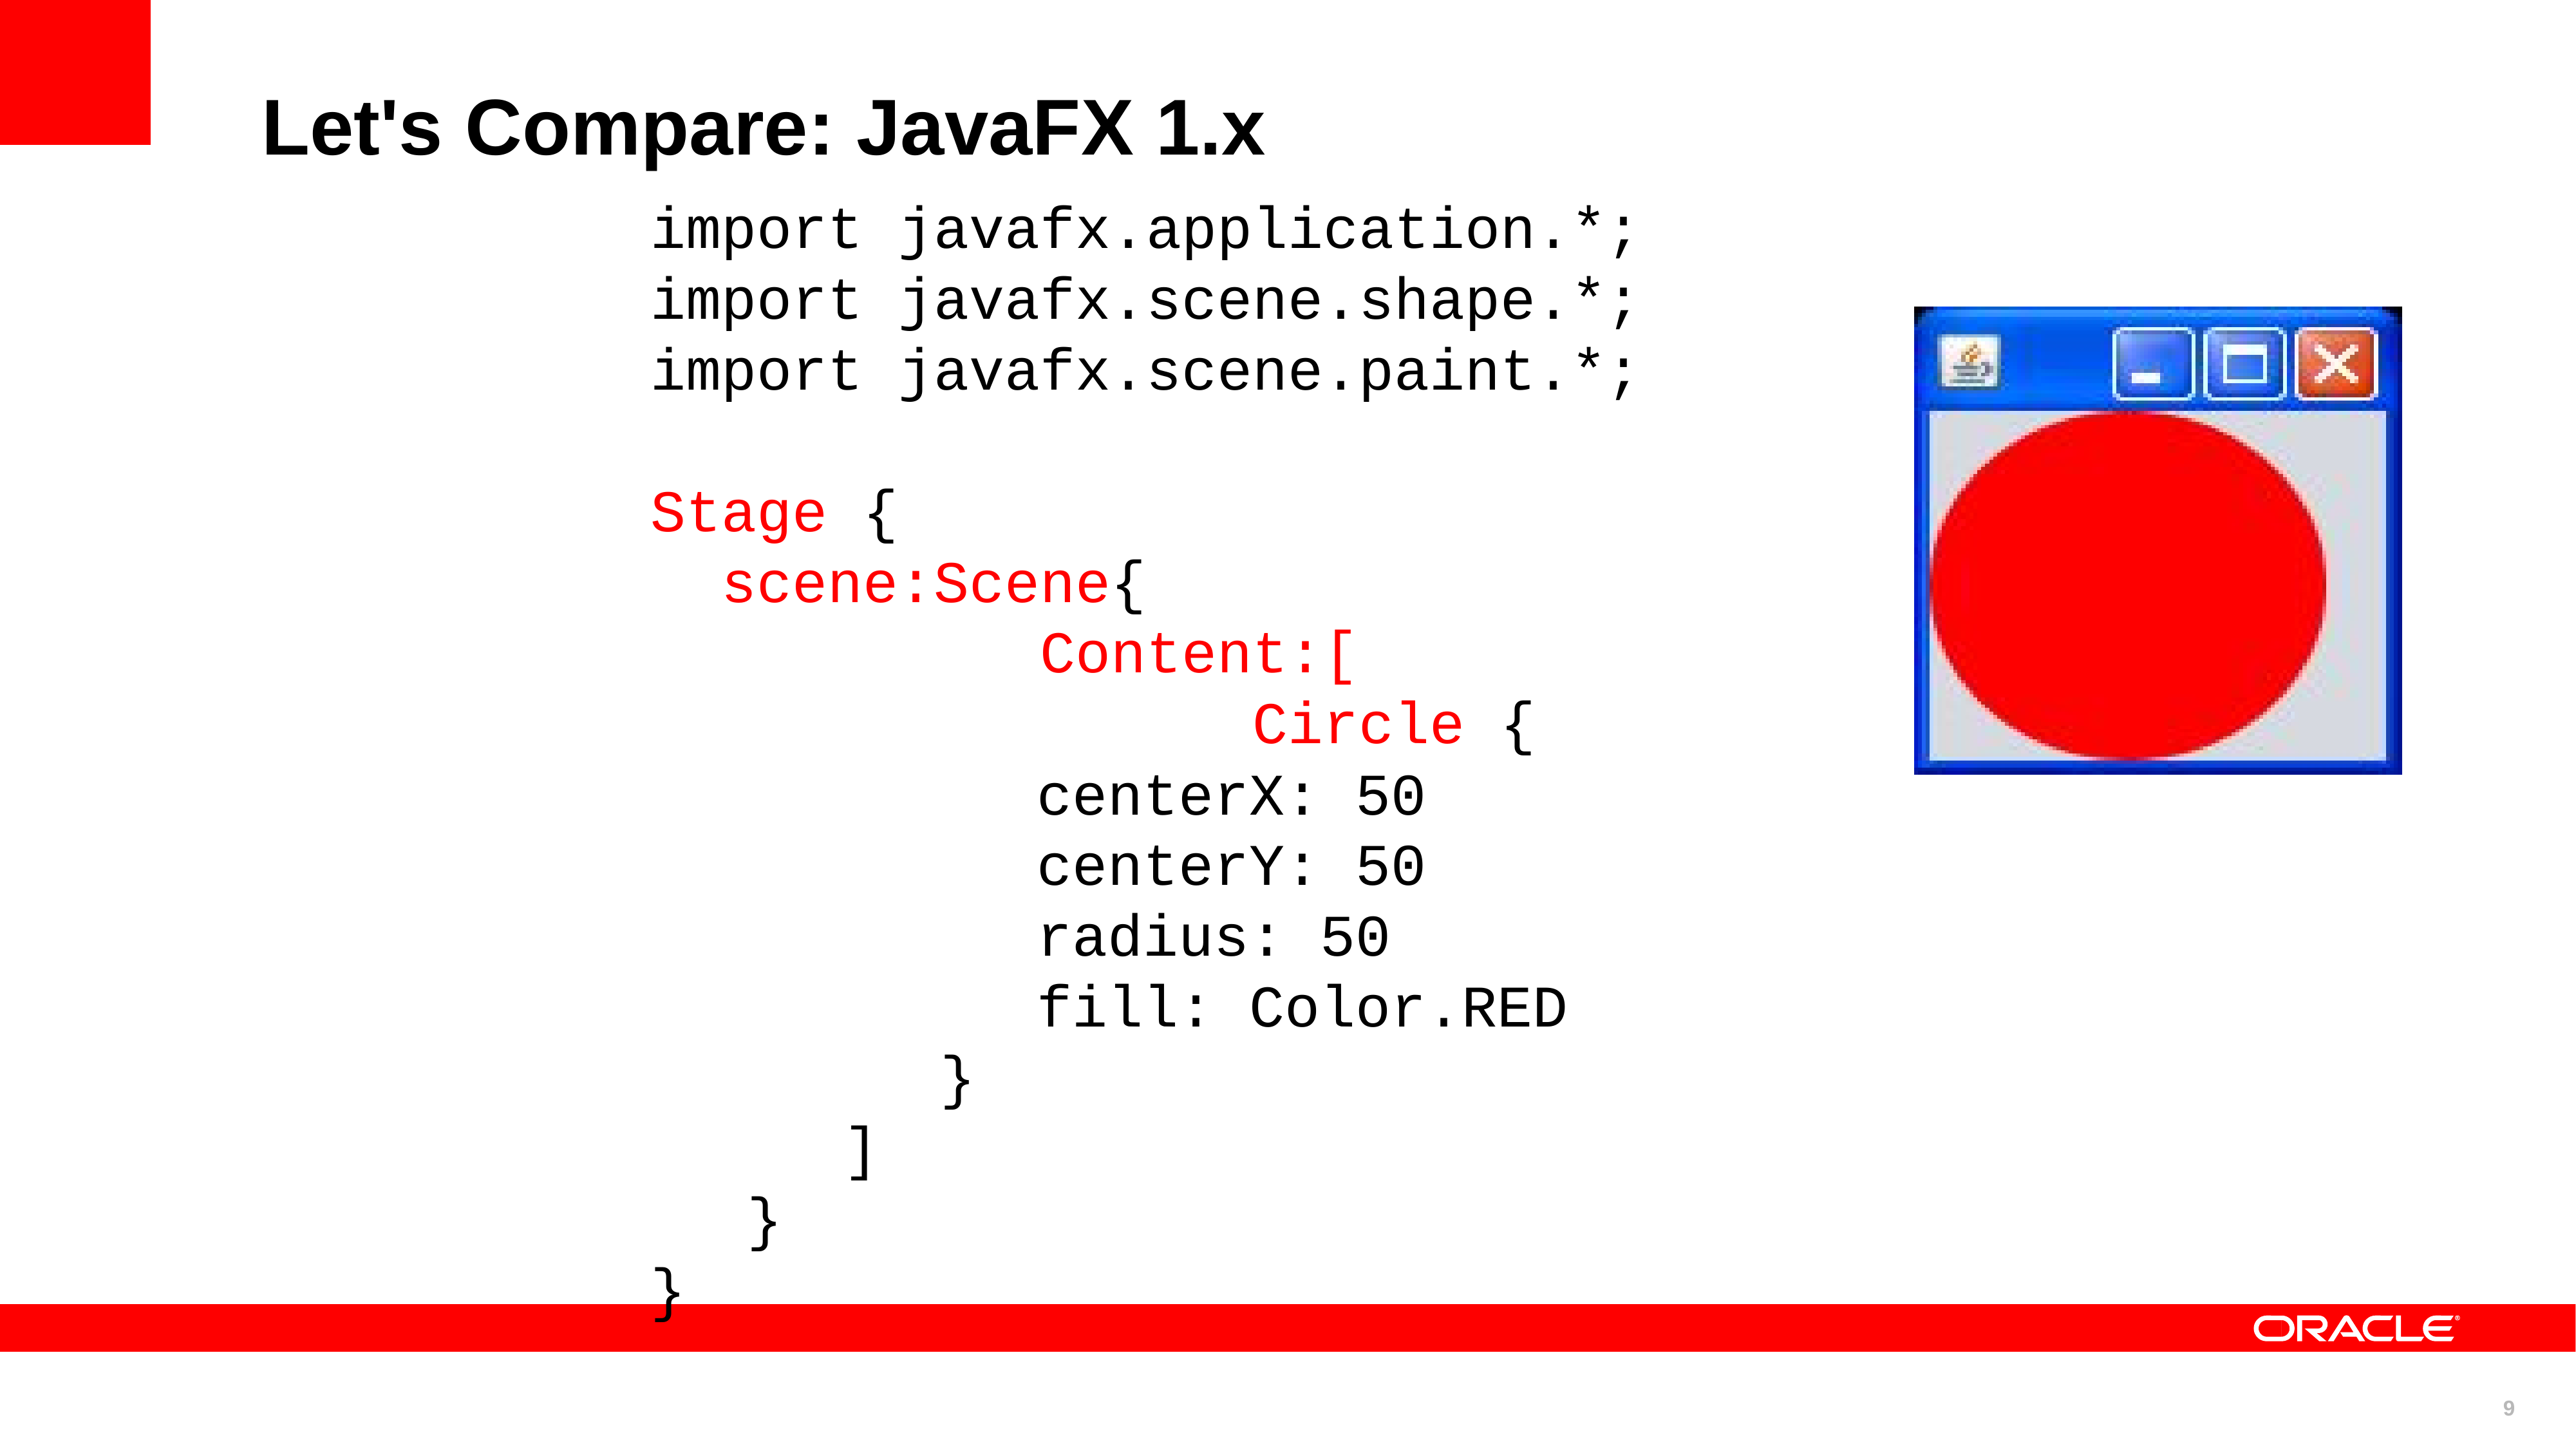

# Let's Compare: JavaFX 1.x
import javafx.application.*;
import javafx.scene.shape.*;
import javafx.scene.paint.*;
Stage {
 scene:Scene{
 Content:[
 Circle {
				centerX: 50
				centerY: 50
				radius: 50
				fill: Color.RED
			}
		]
	}
}